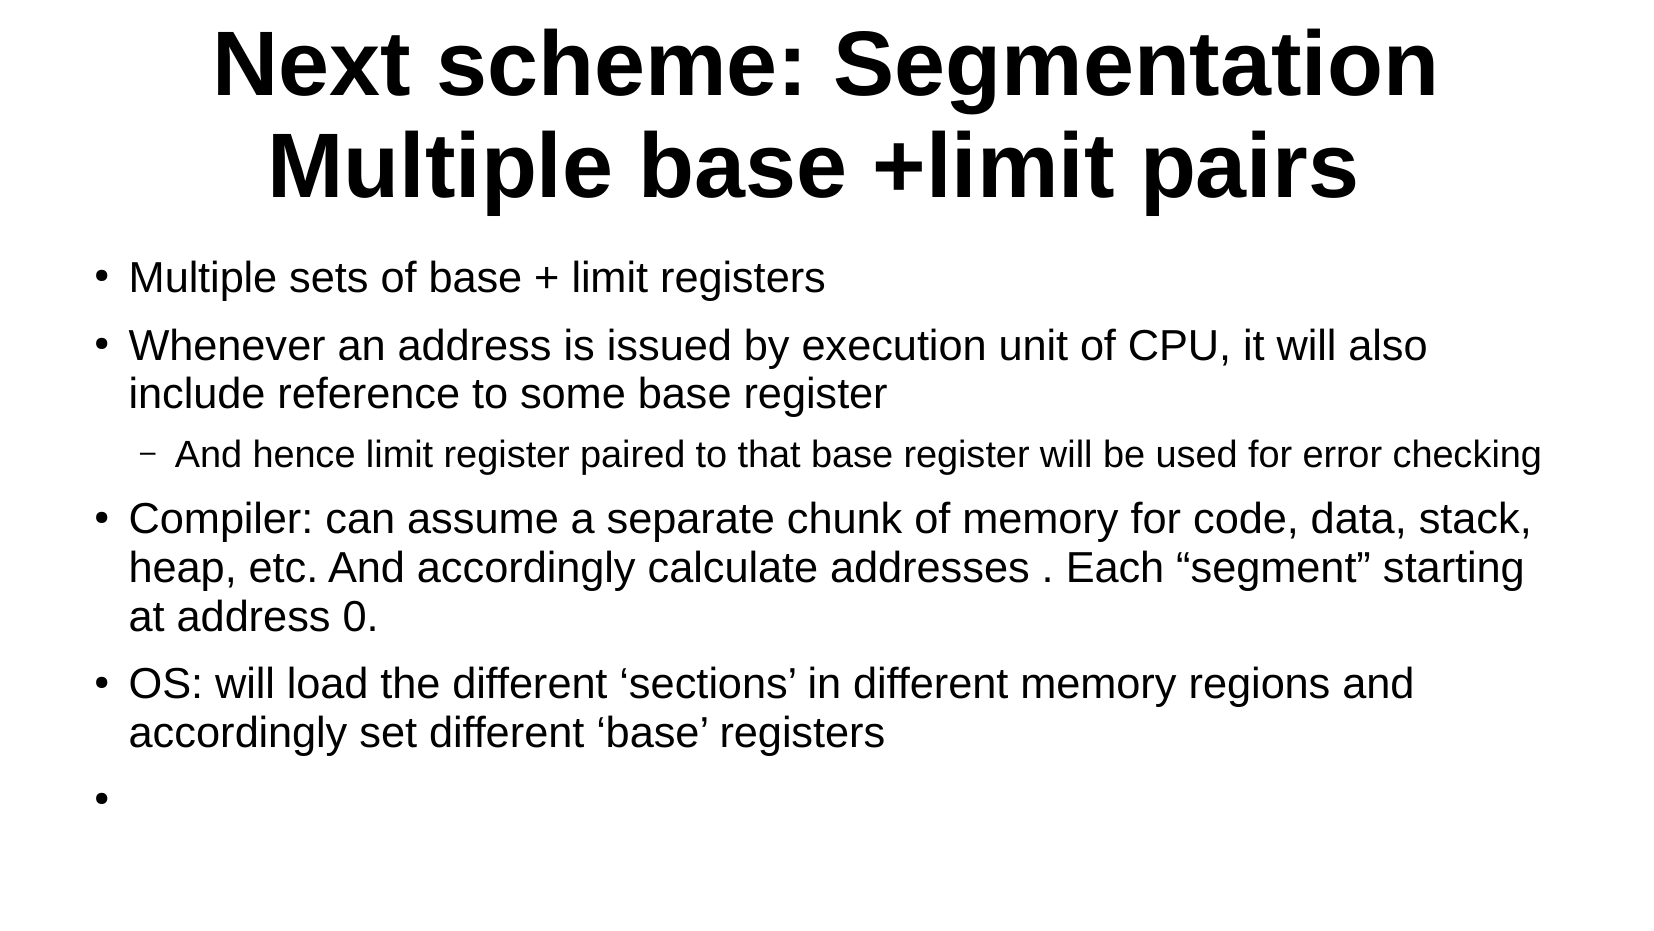

# Next scheme: Segmentation Multiple base +limit pairs
Multiple sets of base + limit registers
Whenever an address is issued by execution unit of CPU, it will also include reference to some base register
And hence limit register paired to that base register will be used for error checking
Compiler: can assume a separate chunk of memory for code, data, stack, heap, etc. And accordingly calculate addresses . Each “segment” starting at address 0.
OS: will load the different ‘sections’ in different memory regions and accordingly set different ‘base’ registers